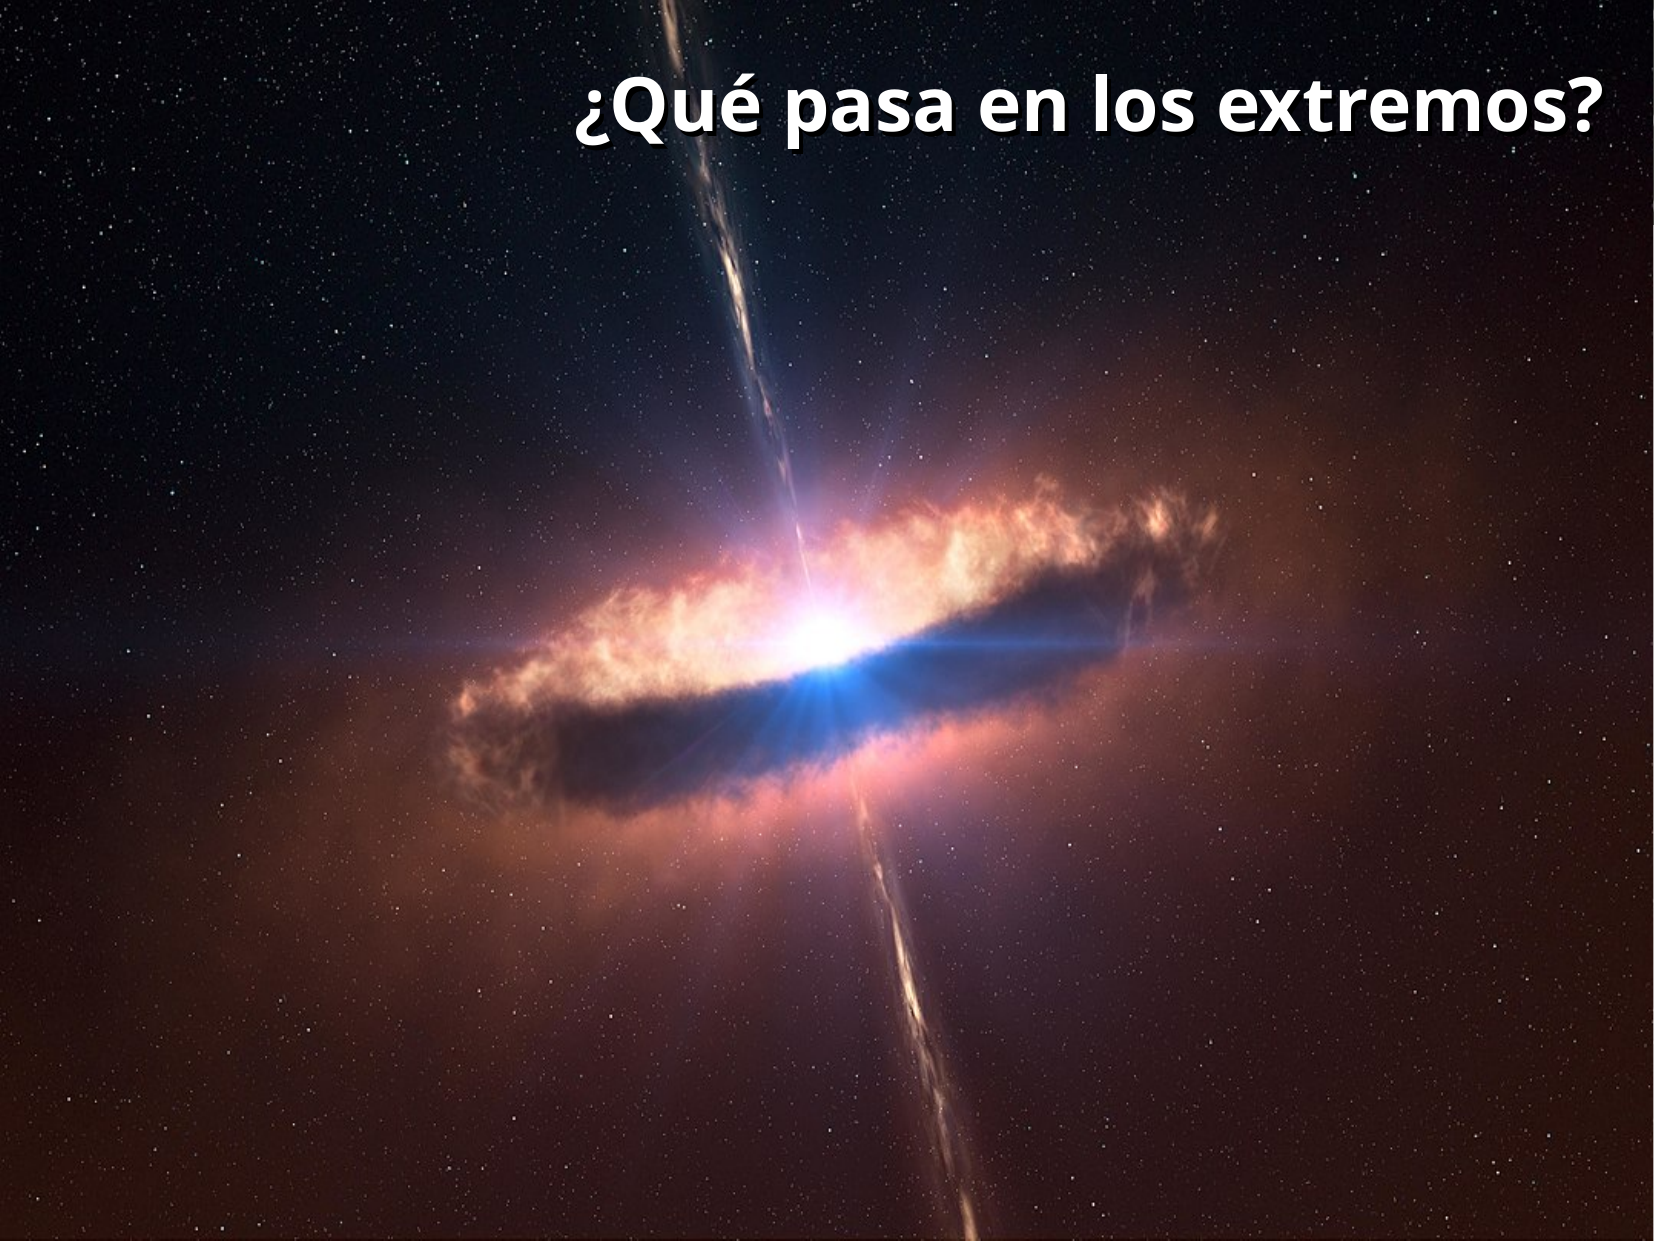

# ¿Qué pasa en los extremos?
H. Asorey - Física IV B
19